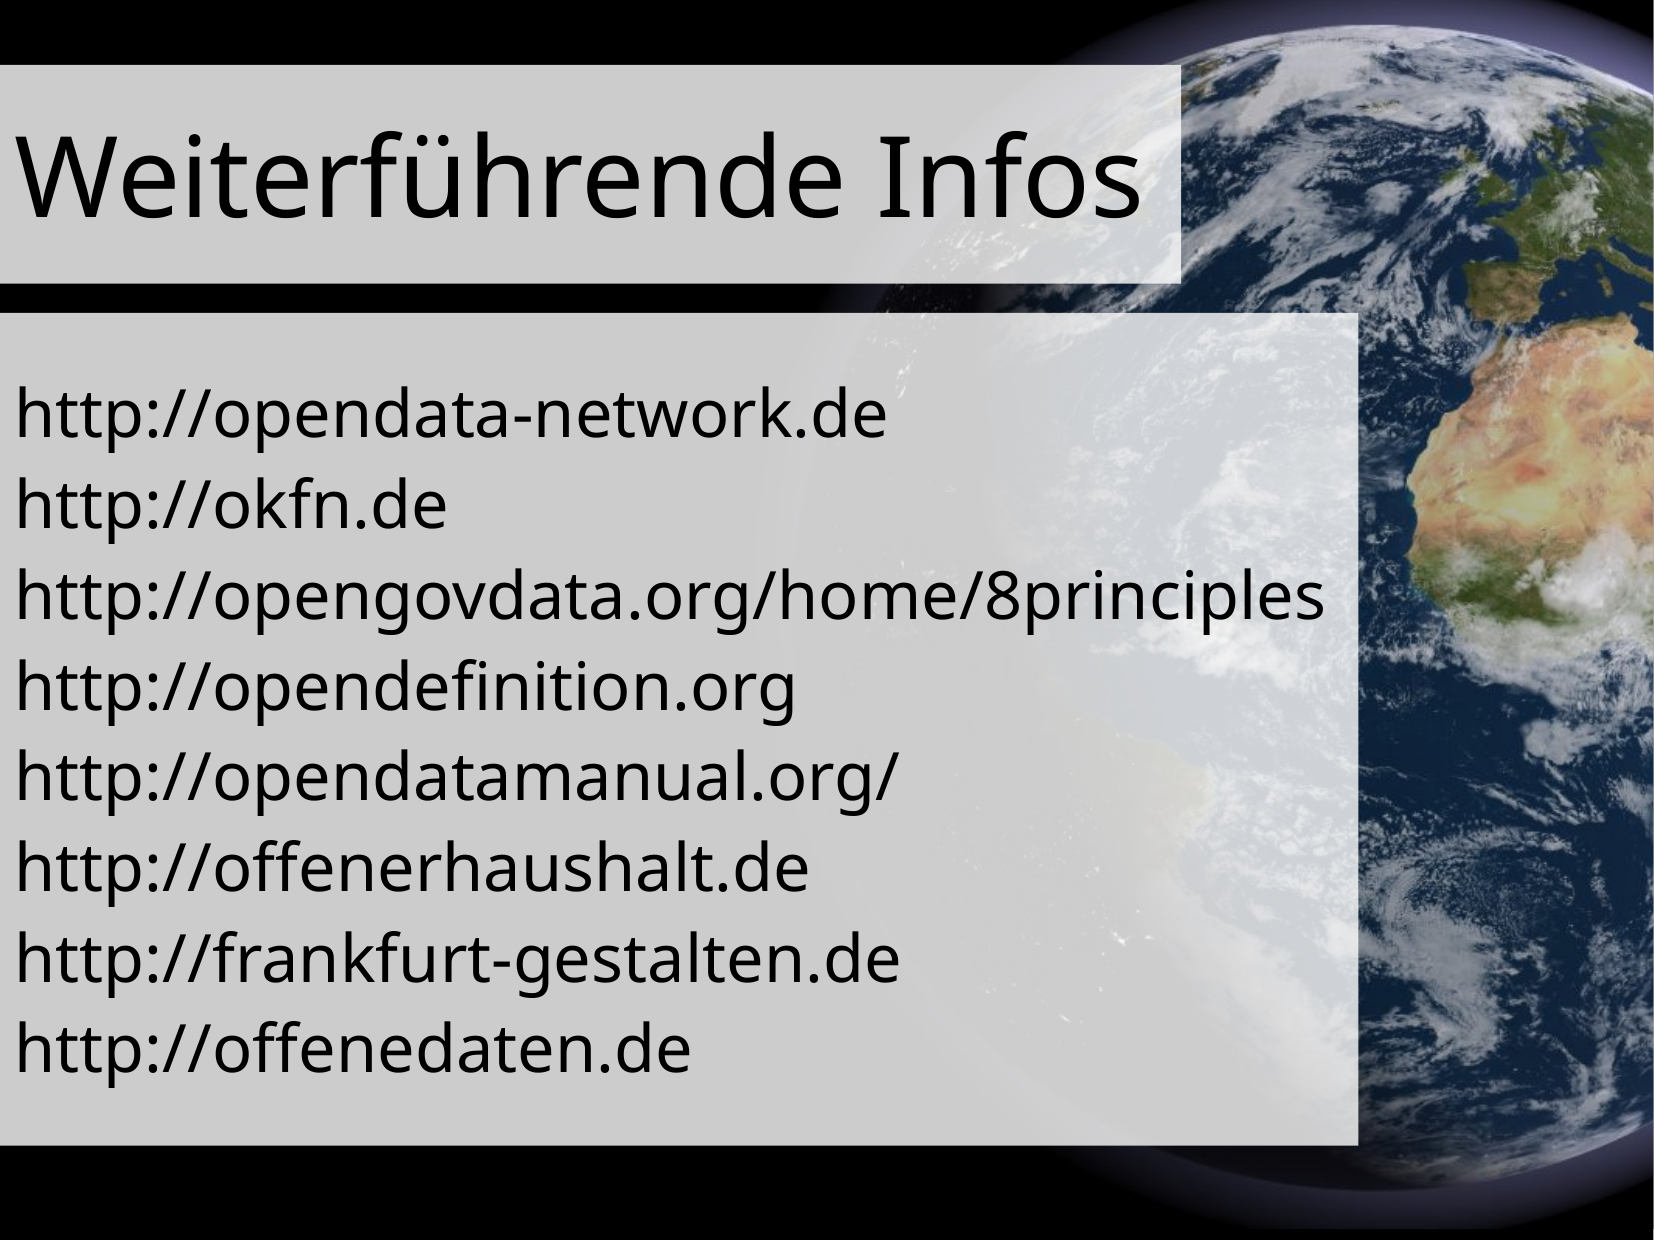

Weiterführende Infos
http://opendata-network.de
http://okfn.de
http://opengovdata.org/home/8principles
http://opendefinition.org
http://opendatamanual.org/
http://offenerhaushalt.de
http://frankfurt-gestalten.de
http://offenedaten.de